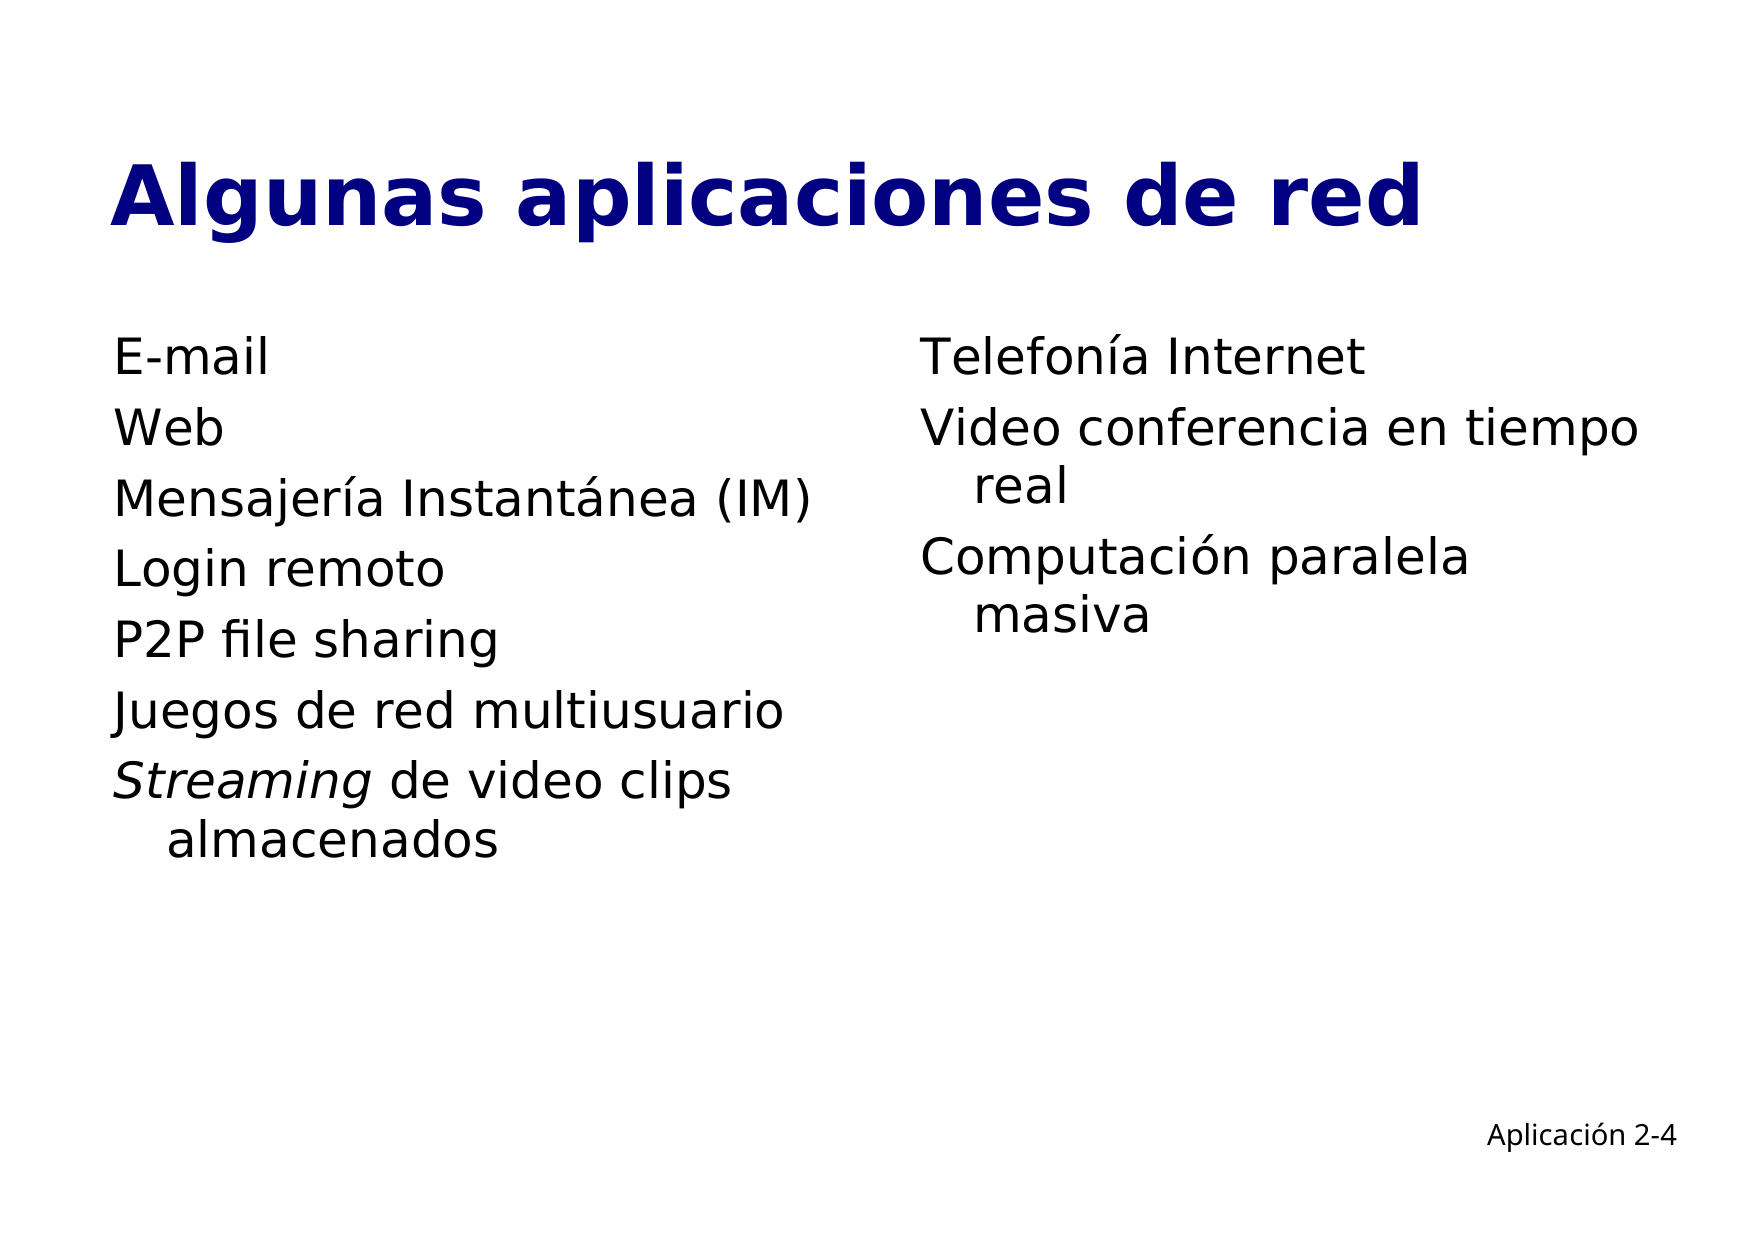

# Algunas aplicaciones de red
E-mail
Web
Mensajería Instantánea (IM)
Login remoto
P2P file sharing
Juegos de red multiusuario
Streaming de video clips almacenados
Telefonía Internet
Video conferencia en tiempo real
Computación paralela masiva